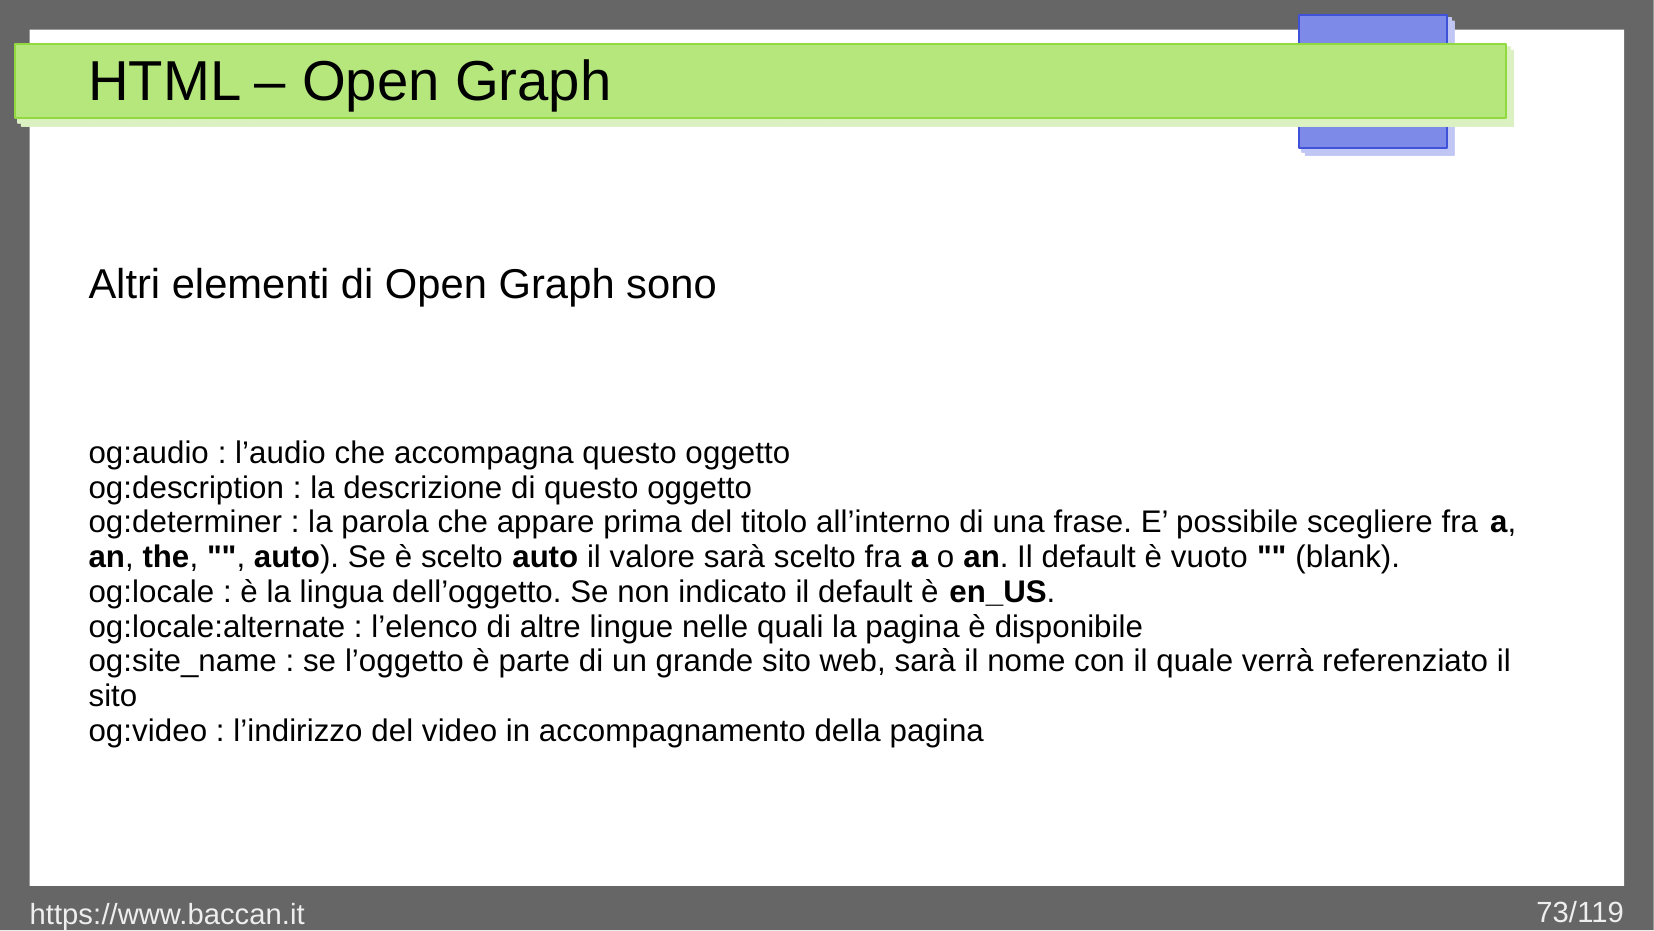

# HTML – Open Graph
Altri elementi di Open Graph sono
og:audio : l’audio che accompagna questo oggetto
og:description : la descrizione di questo oggetto
og:determiner : la parola che appare prima del titolo all’interno di una frase. E’ possibile scegliere fra a, an, the, "", auto). Se è scelto auto il valore sarà scelto fra a o an. Il default è vuoto "" (blank).
og:locale : è la lingua dell’oggetto. Se non indicato il default è en_US.
og:locale:alternate : l’elenco di altre lingue nelle quali la pagina è disponibile
og:site_name : se l’oggetto è parte di un grande sito web, sarà il nome con il quale verrà referenziato il sito
og:video : l’indirizzo del video in accompagnamento della pagina
73
https://www.baccan.it